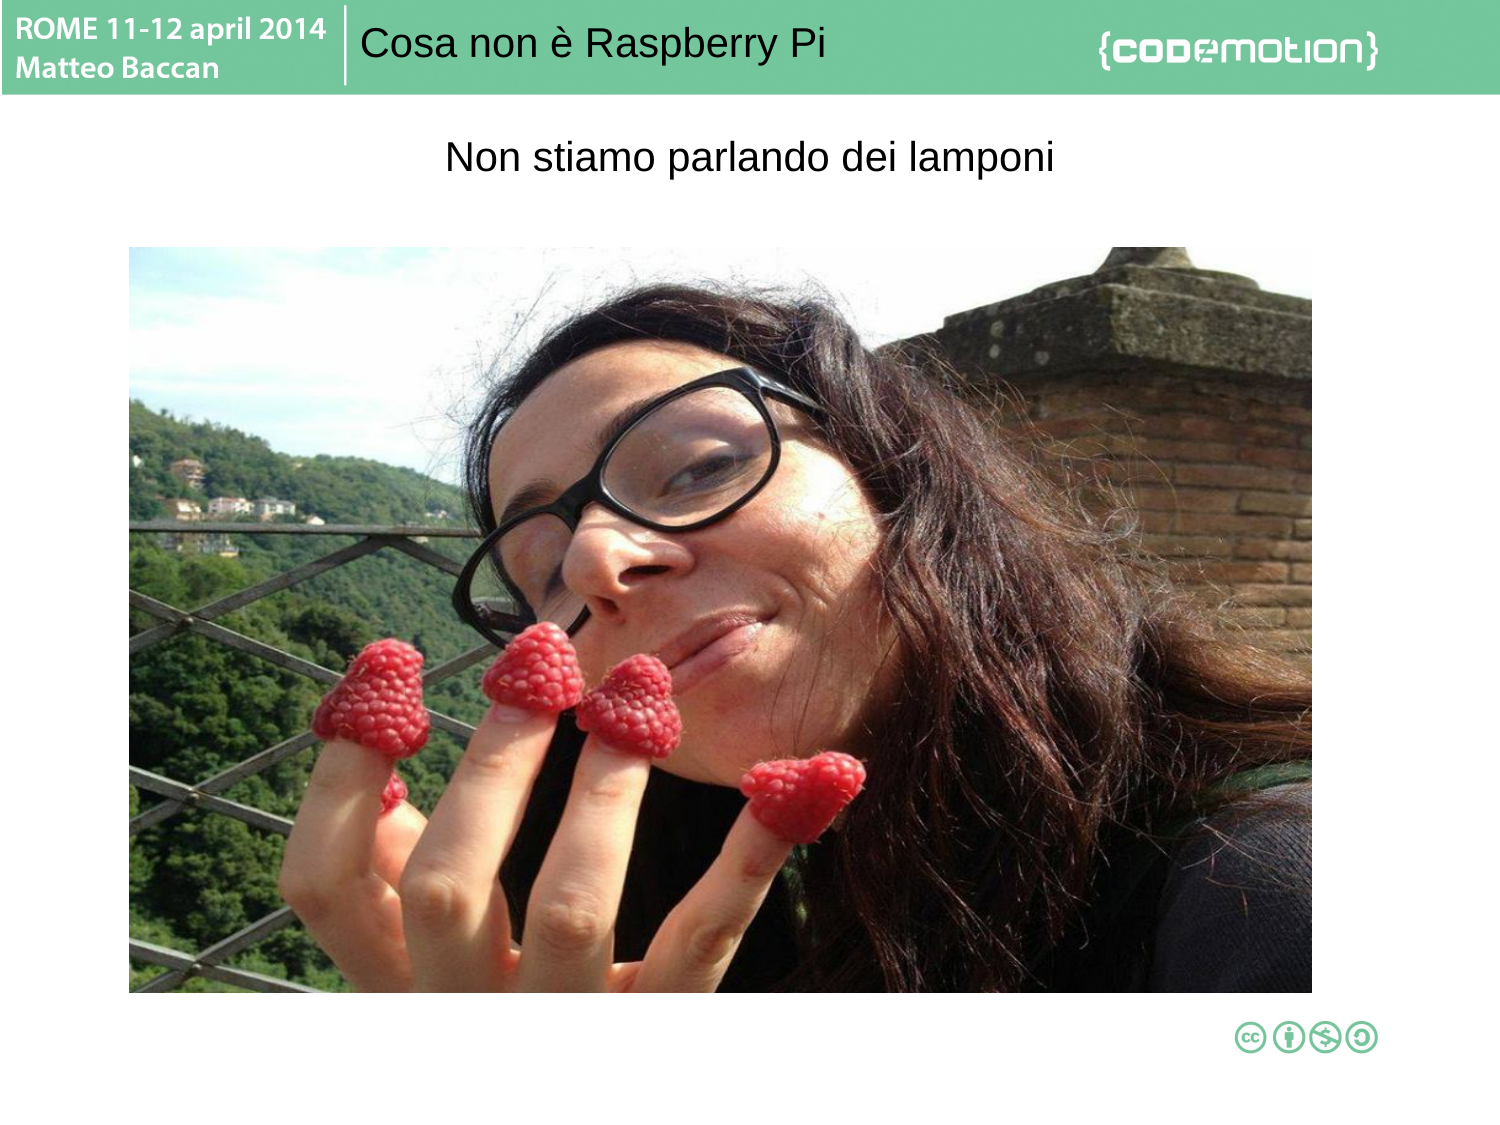

# Cosa non è Raspberry Pi
Non stiamo parlando dei lamponi